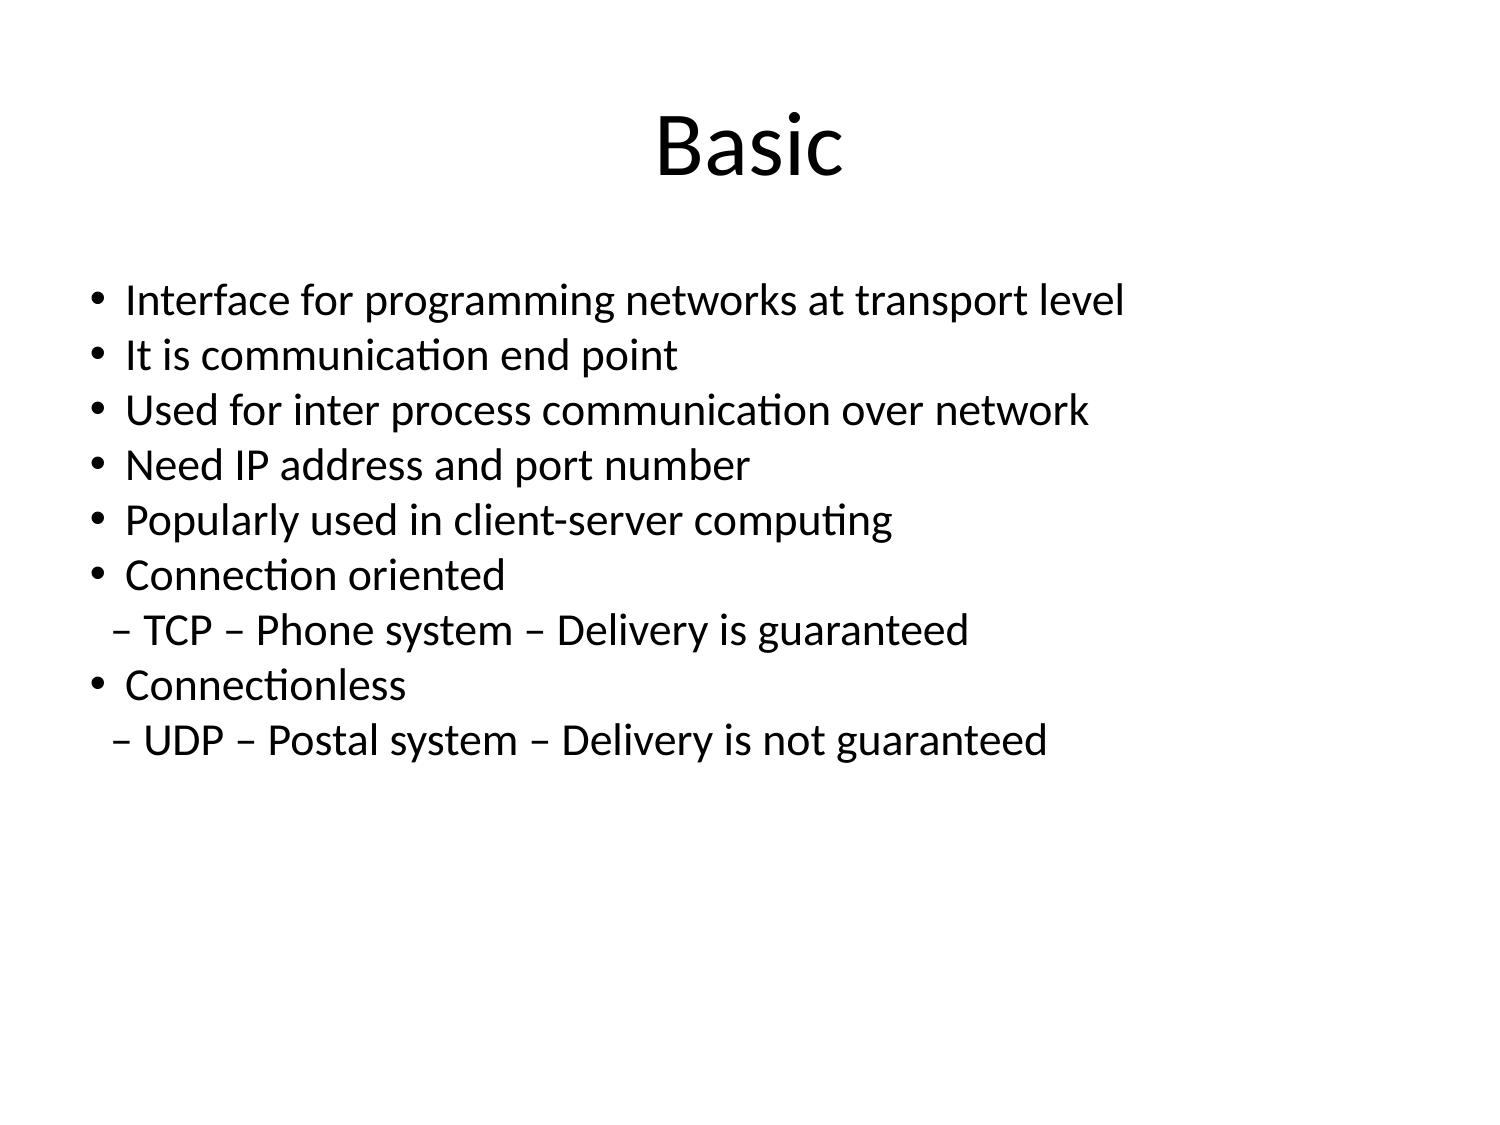

Basic
Interface for programming networks at transport level
It is communication end point
Used for inter process communication over network
Need IP address and port number
Popularly used in client-server computing
Connection oriented
 – TCP – Phone system – Delivery is guaranteed
Connectionless
 – UDP – Postal system – Delivery is not guaranteed